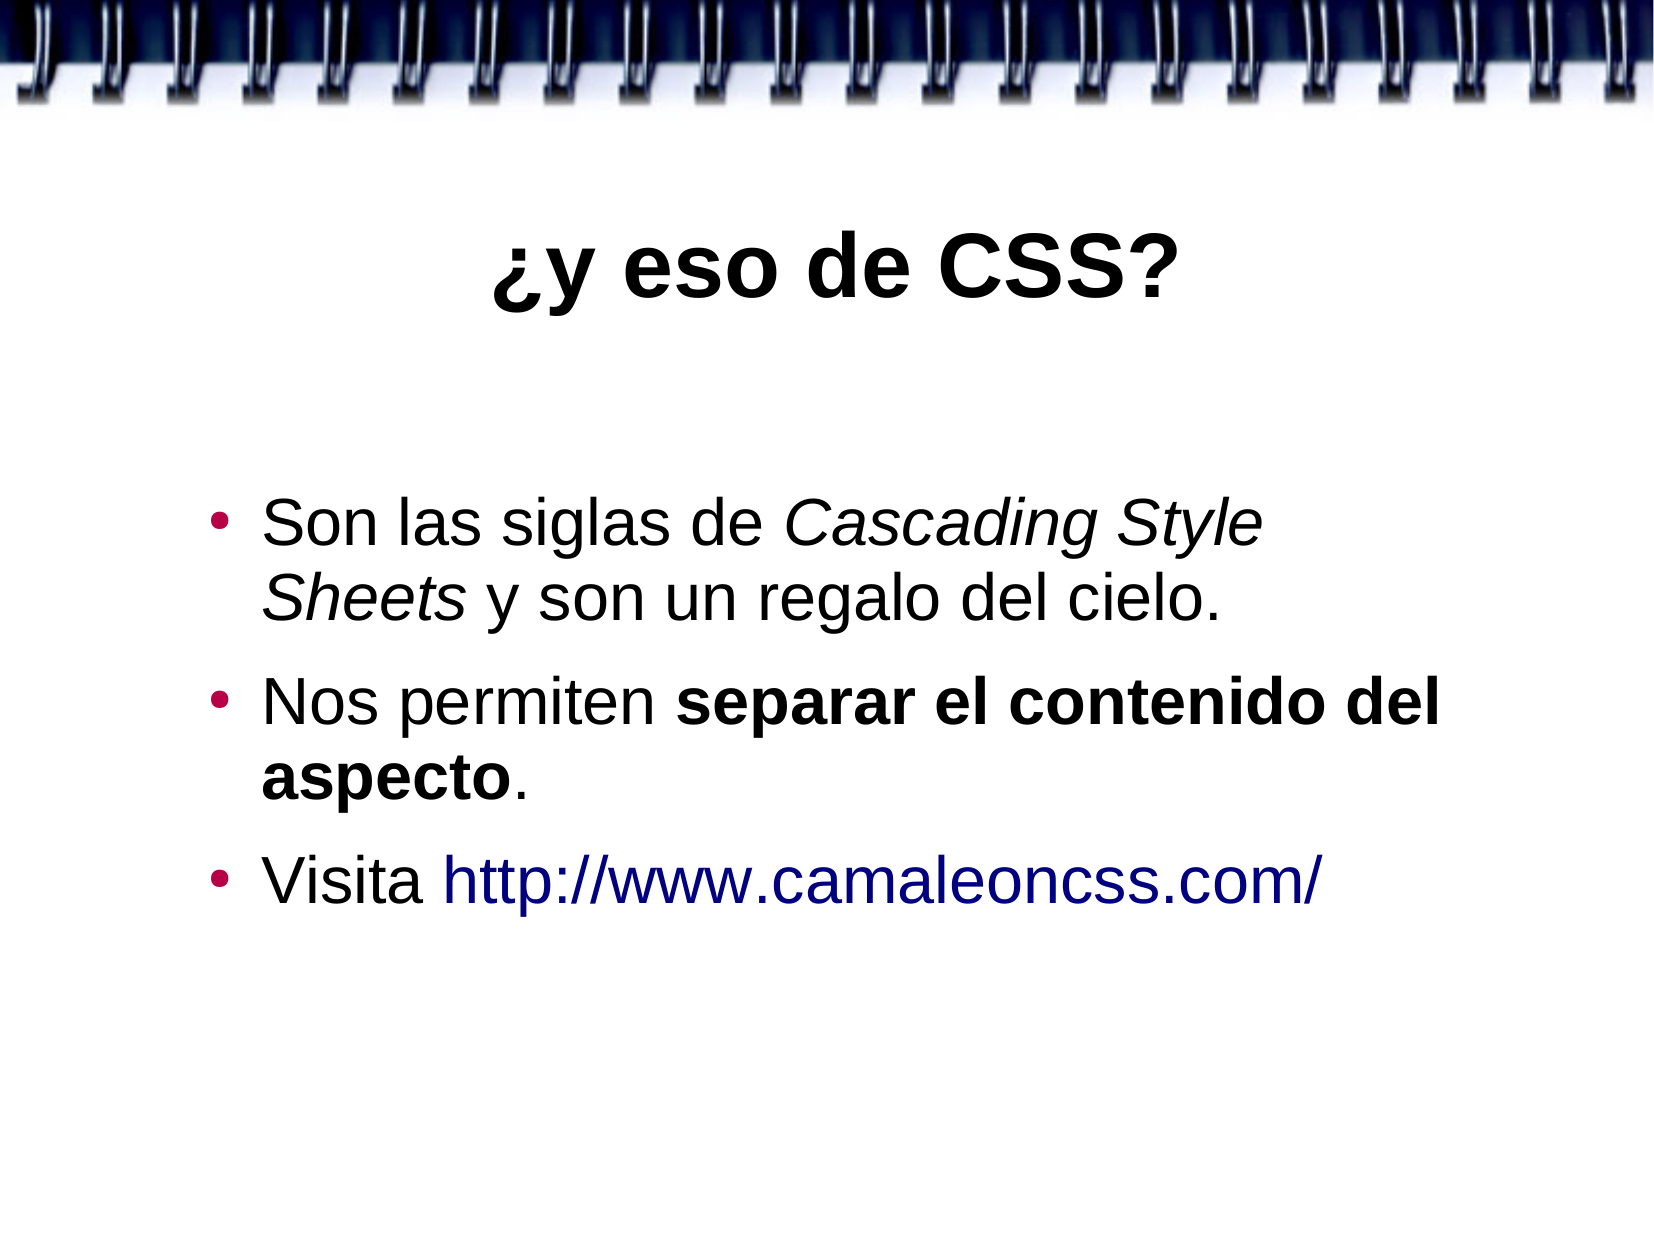

# ¿y eso de CSS?
Son las siglas de Cascading Style Sheets y son un regalo del cielo.
Nos permiten separar el contenido del aspecto.
Visita http://www.camaleoncss.com/